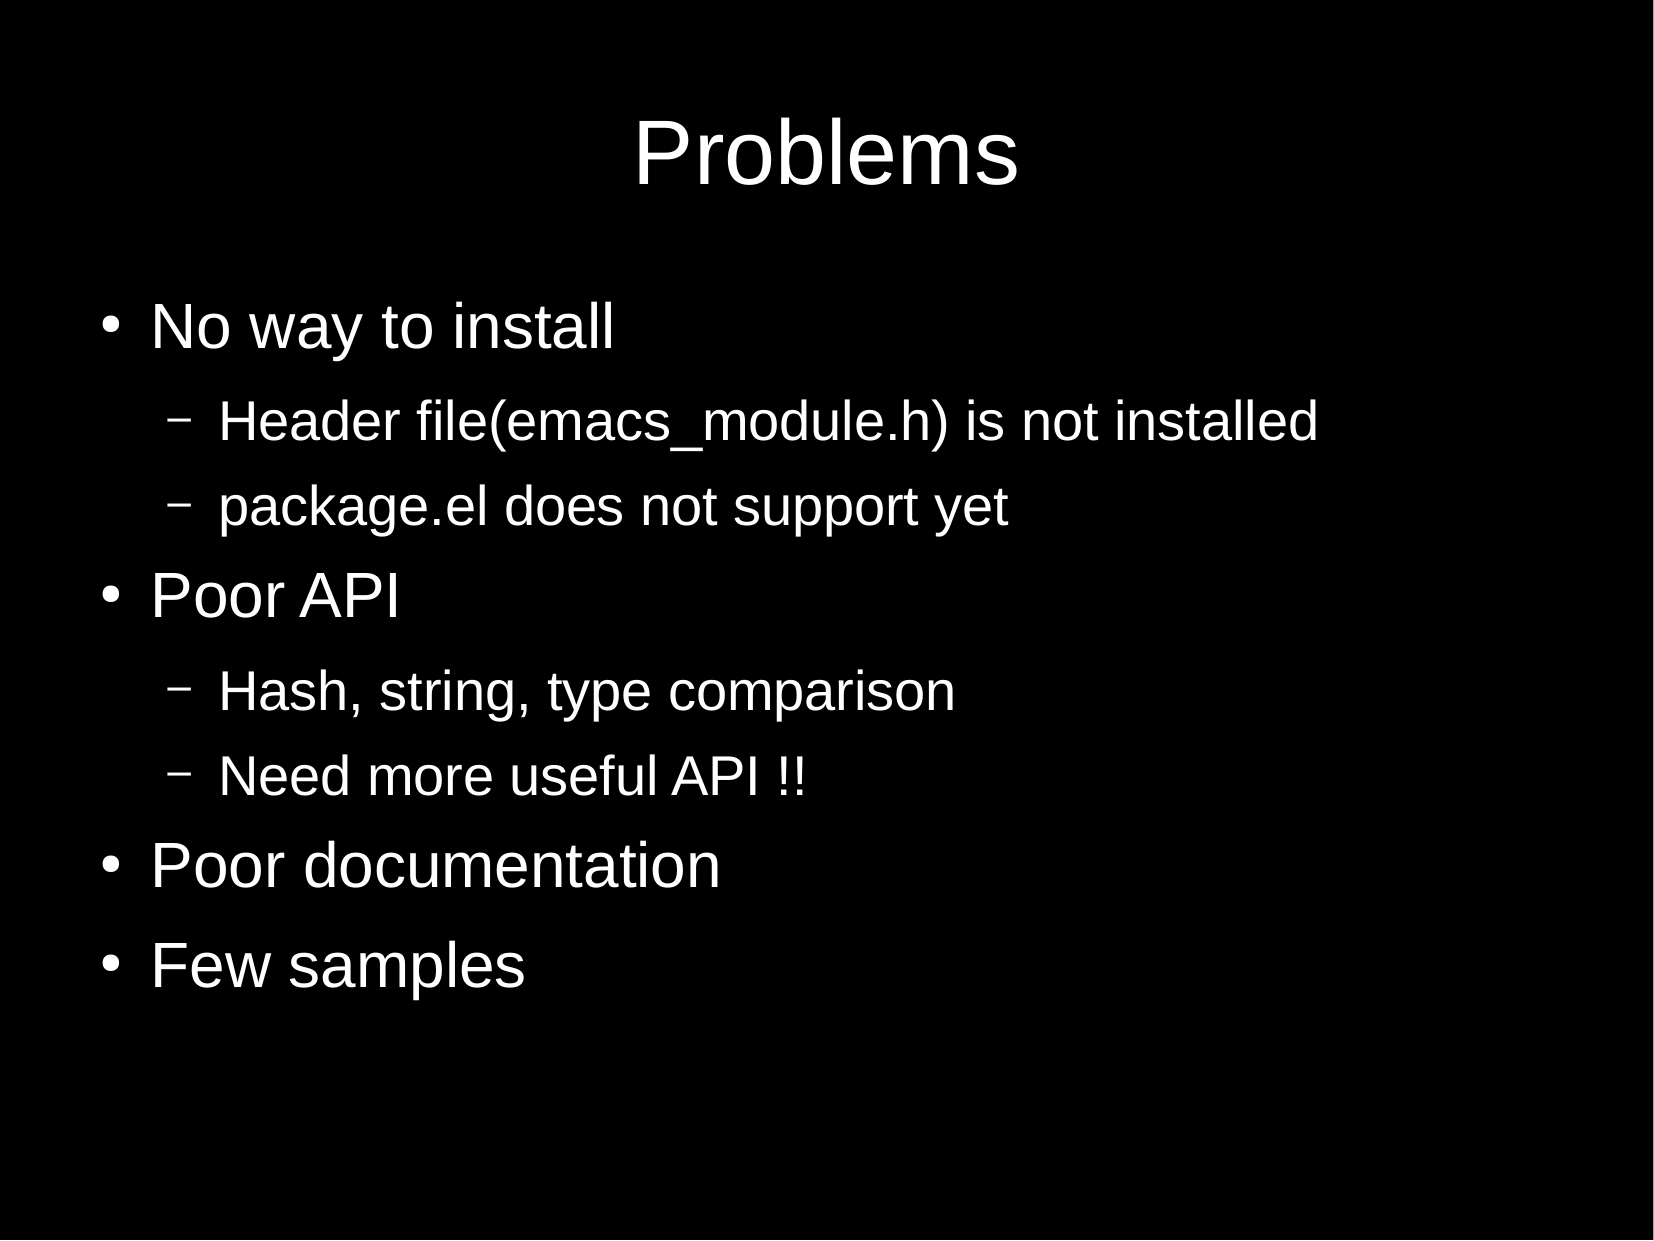

# Problems
No way to install
Header file(emacs_module.h) is not installed
package.el does not support yet
Poor API
Hash, string, type comparison
Need more useful API !!
Poor documentation
Few samples